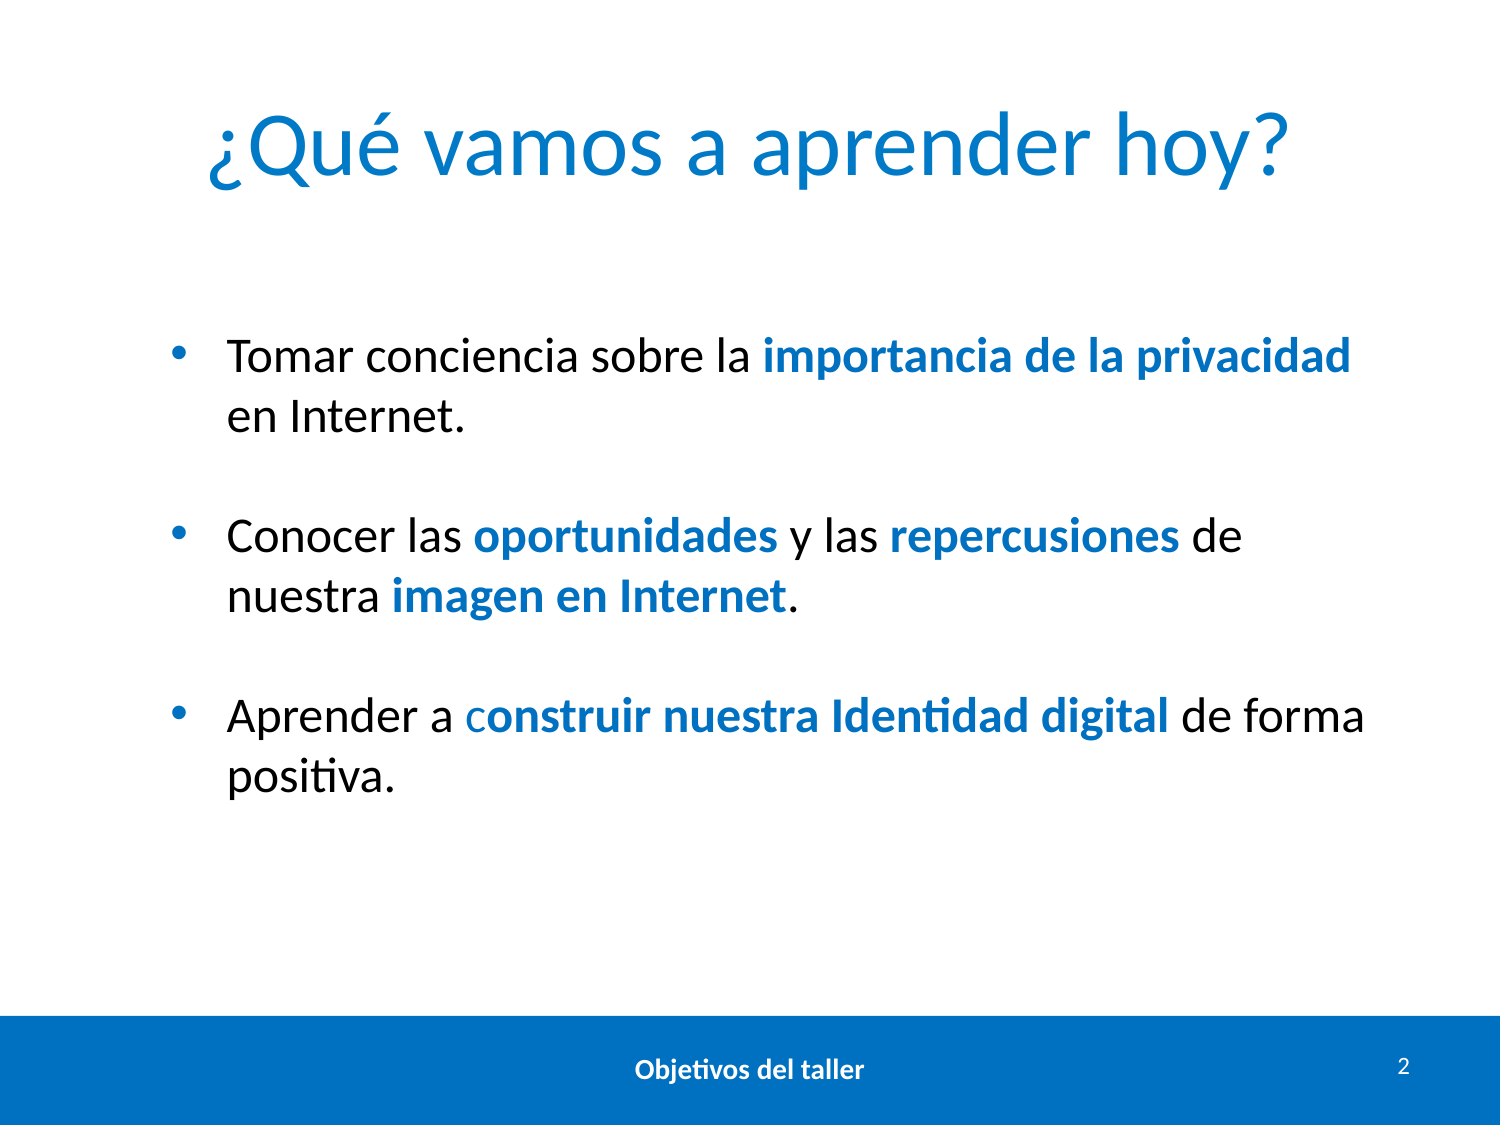

# ¿Qué vamos a aprender hoy?
Tomar conciencia sobre la importancia de la privacidad en Internet.
Conocer las oportunidades y las repercusiones de nuestra imagen en Internet.
Aprender a construir nuestra Identidad digital de forma positiva.
Objetivos del taller